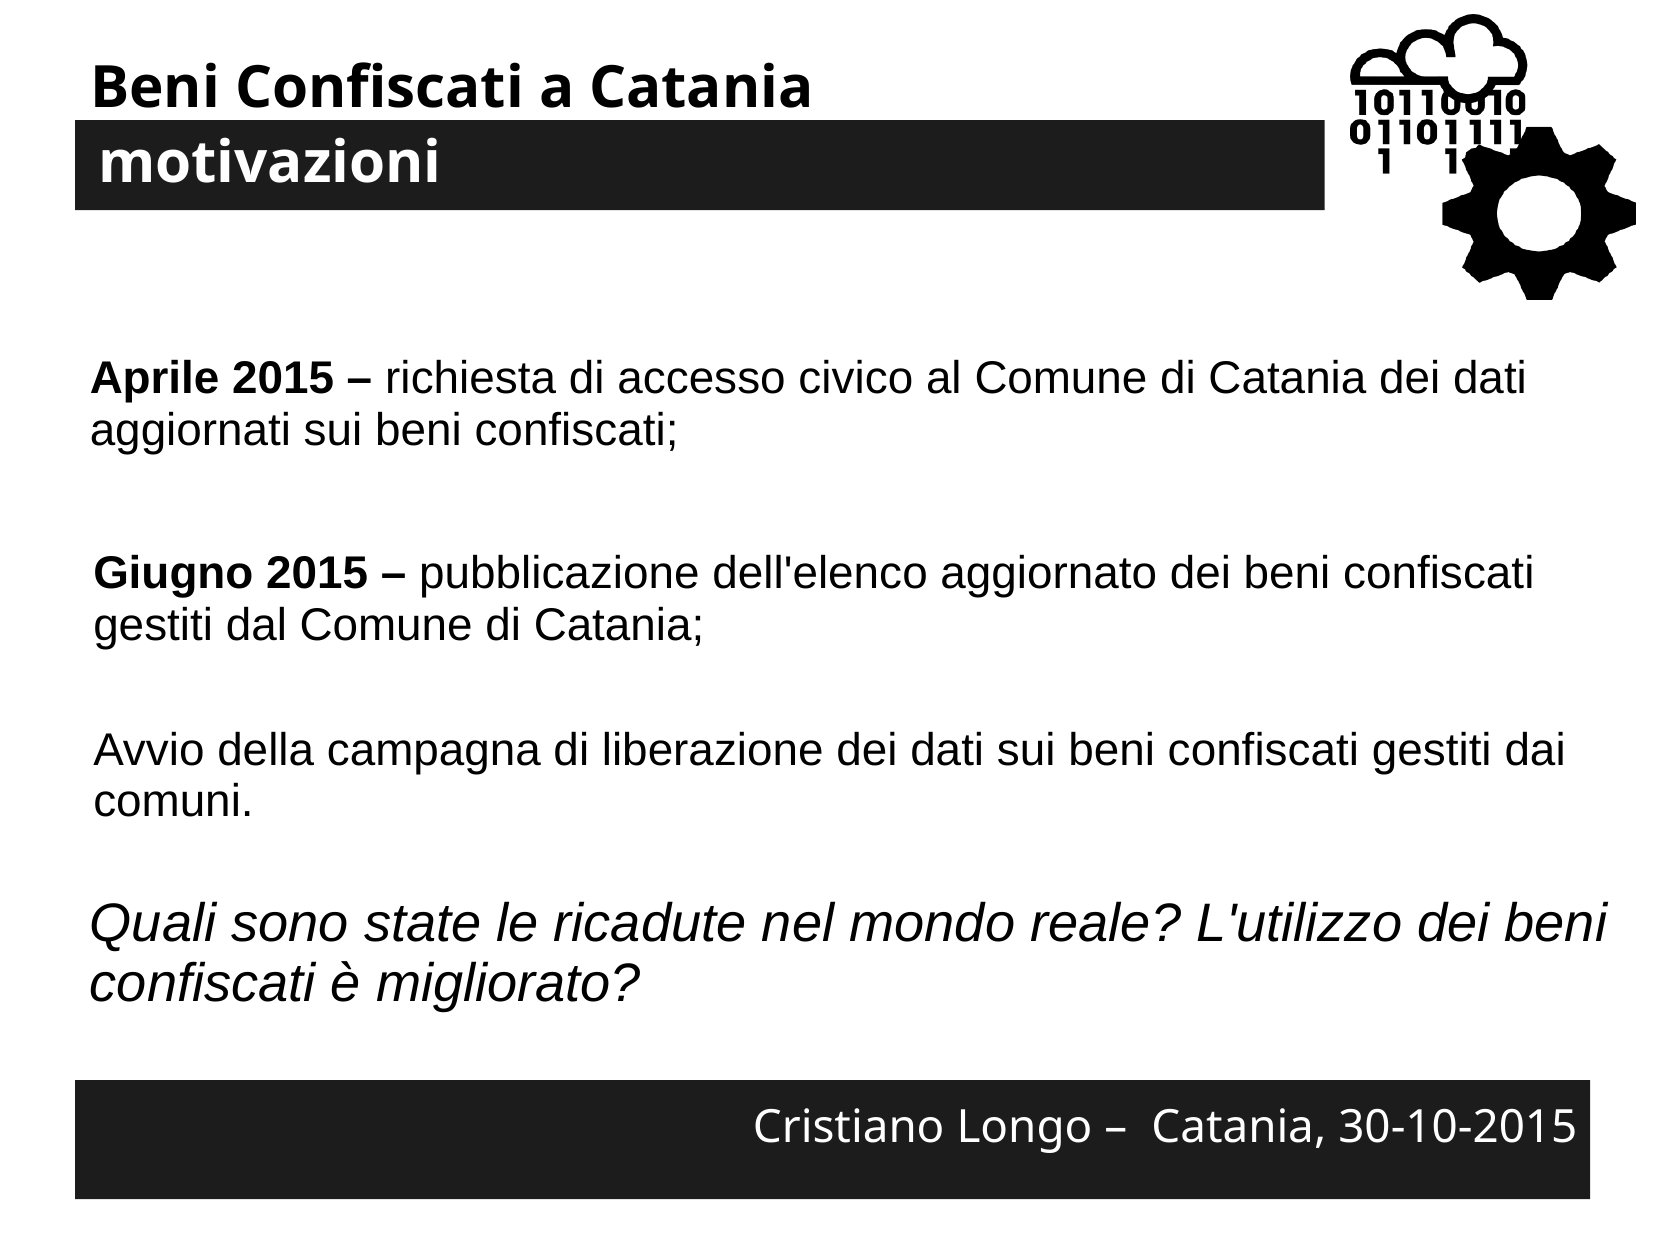

# Beni Confiscati a Catania
 motivazioni
Aprile 2015 – richiesta di accesso civico al Comune di Catania dei dati aggiornati sui beni confiscati;
Giugno 2015 – pubblicazione dell'elenco aggiornato dei beni confiscati gestiti dal Comune di Catania;
Avvio della campagna di liberazione dei dati sui beni confiscati gestiti dai comuni.
Quali sono state le ricadute nel mondo reale? L'utilizzo dei beni confiscati è migliorato?
 Cristiano Longo – Catania, 30-10-2015